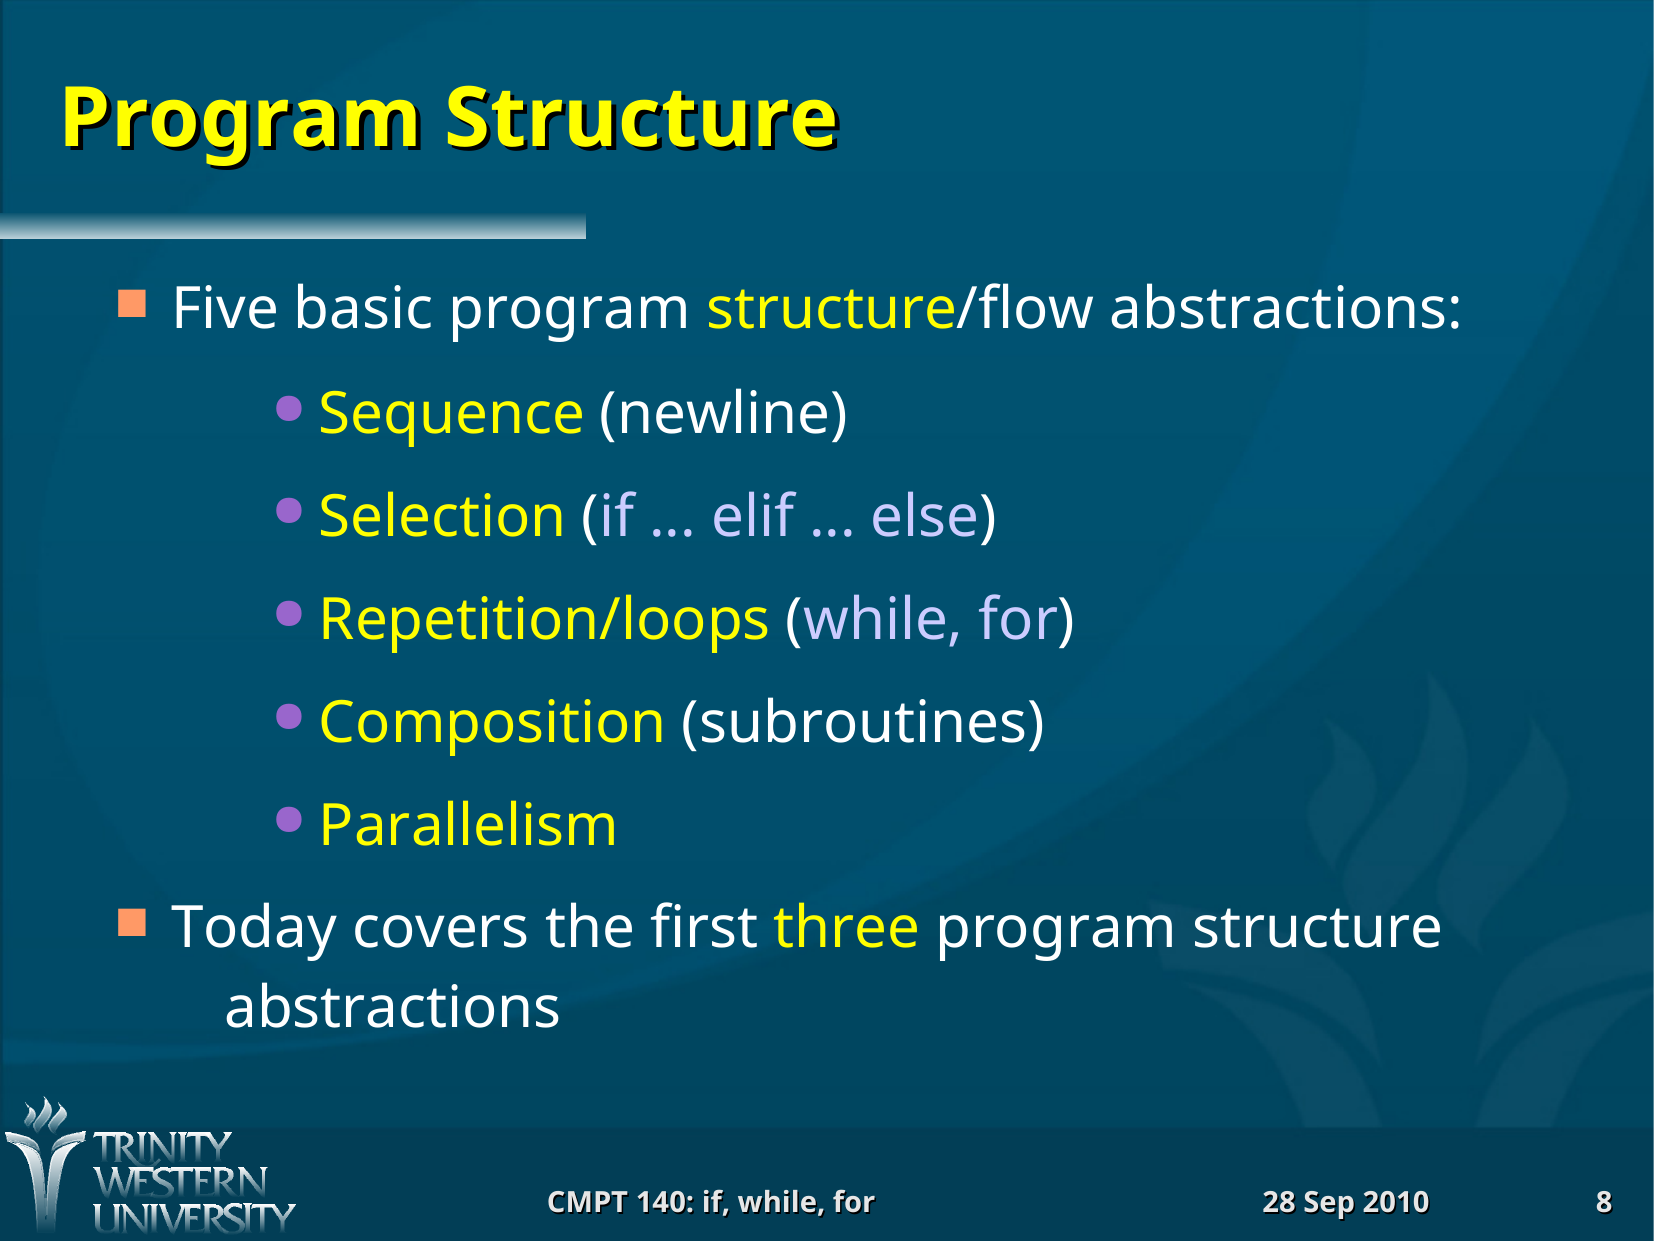

# Program Structure
Five basic program structure/flow abstractions:
Sequence (newline)
Selection (if ... elif ... else)
Repetition/loops (while, for)
Composition (subroutines)
Parallelism
Today covers the first three program structure abstractions
CMPT 140: if, while, for
28 Sep 2010
8